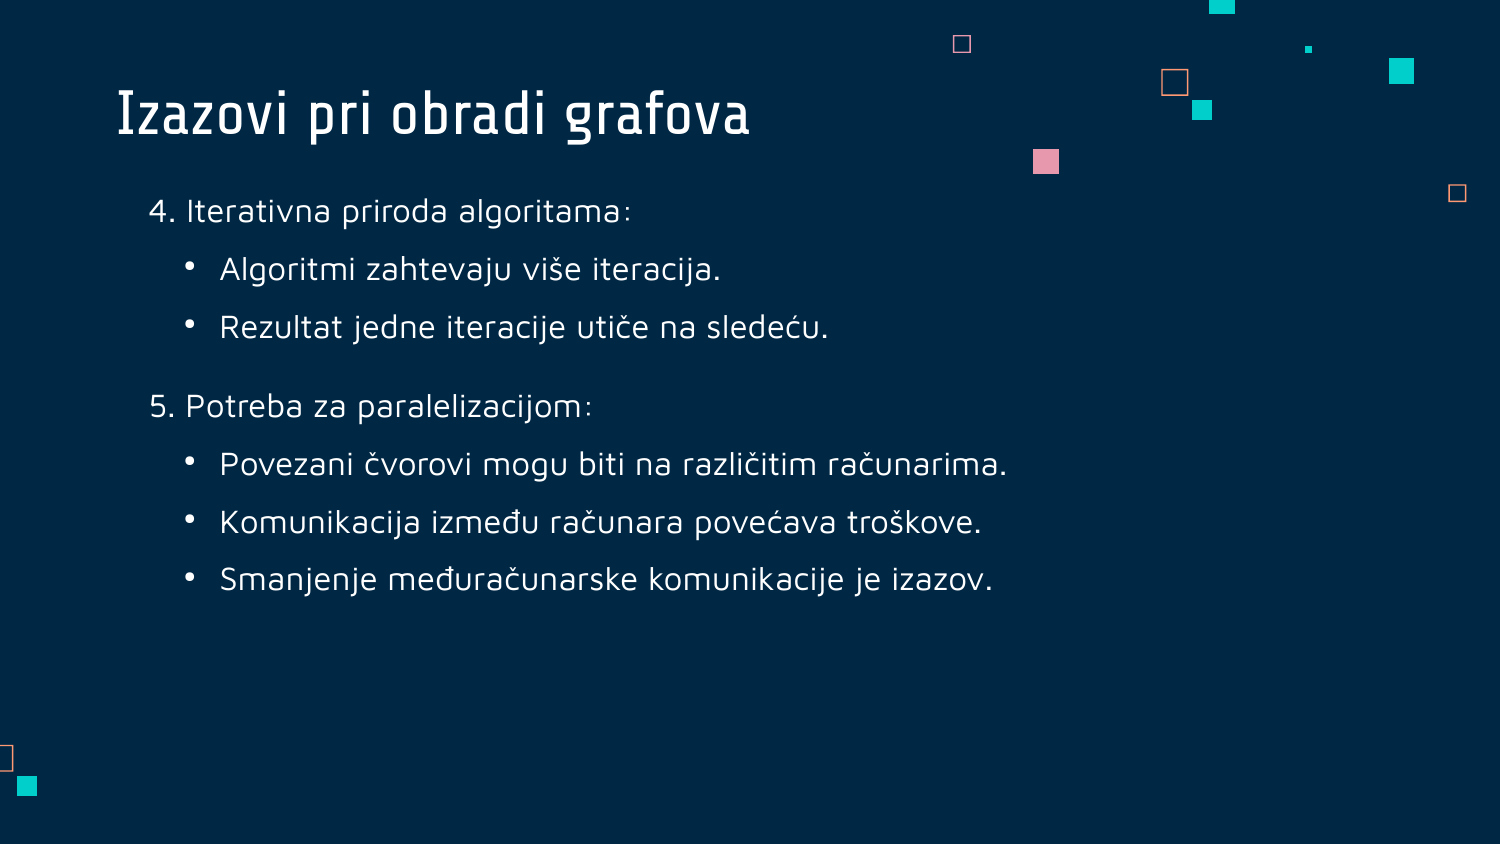

Izazovi pri obradi grafova
# 4. Iterativna priroda algoritama:
Algoritmi zahtevaju više iteracija.
Rezultat jedne iteracije utiče na sledeću.
5. Potreba za paralelizacijom:
Povezani čvorovi mogu biti na različitim računarima.
Komunikacija između računara povećava troškove.
Smanjenje međuračunarske komunikacije je izazov.